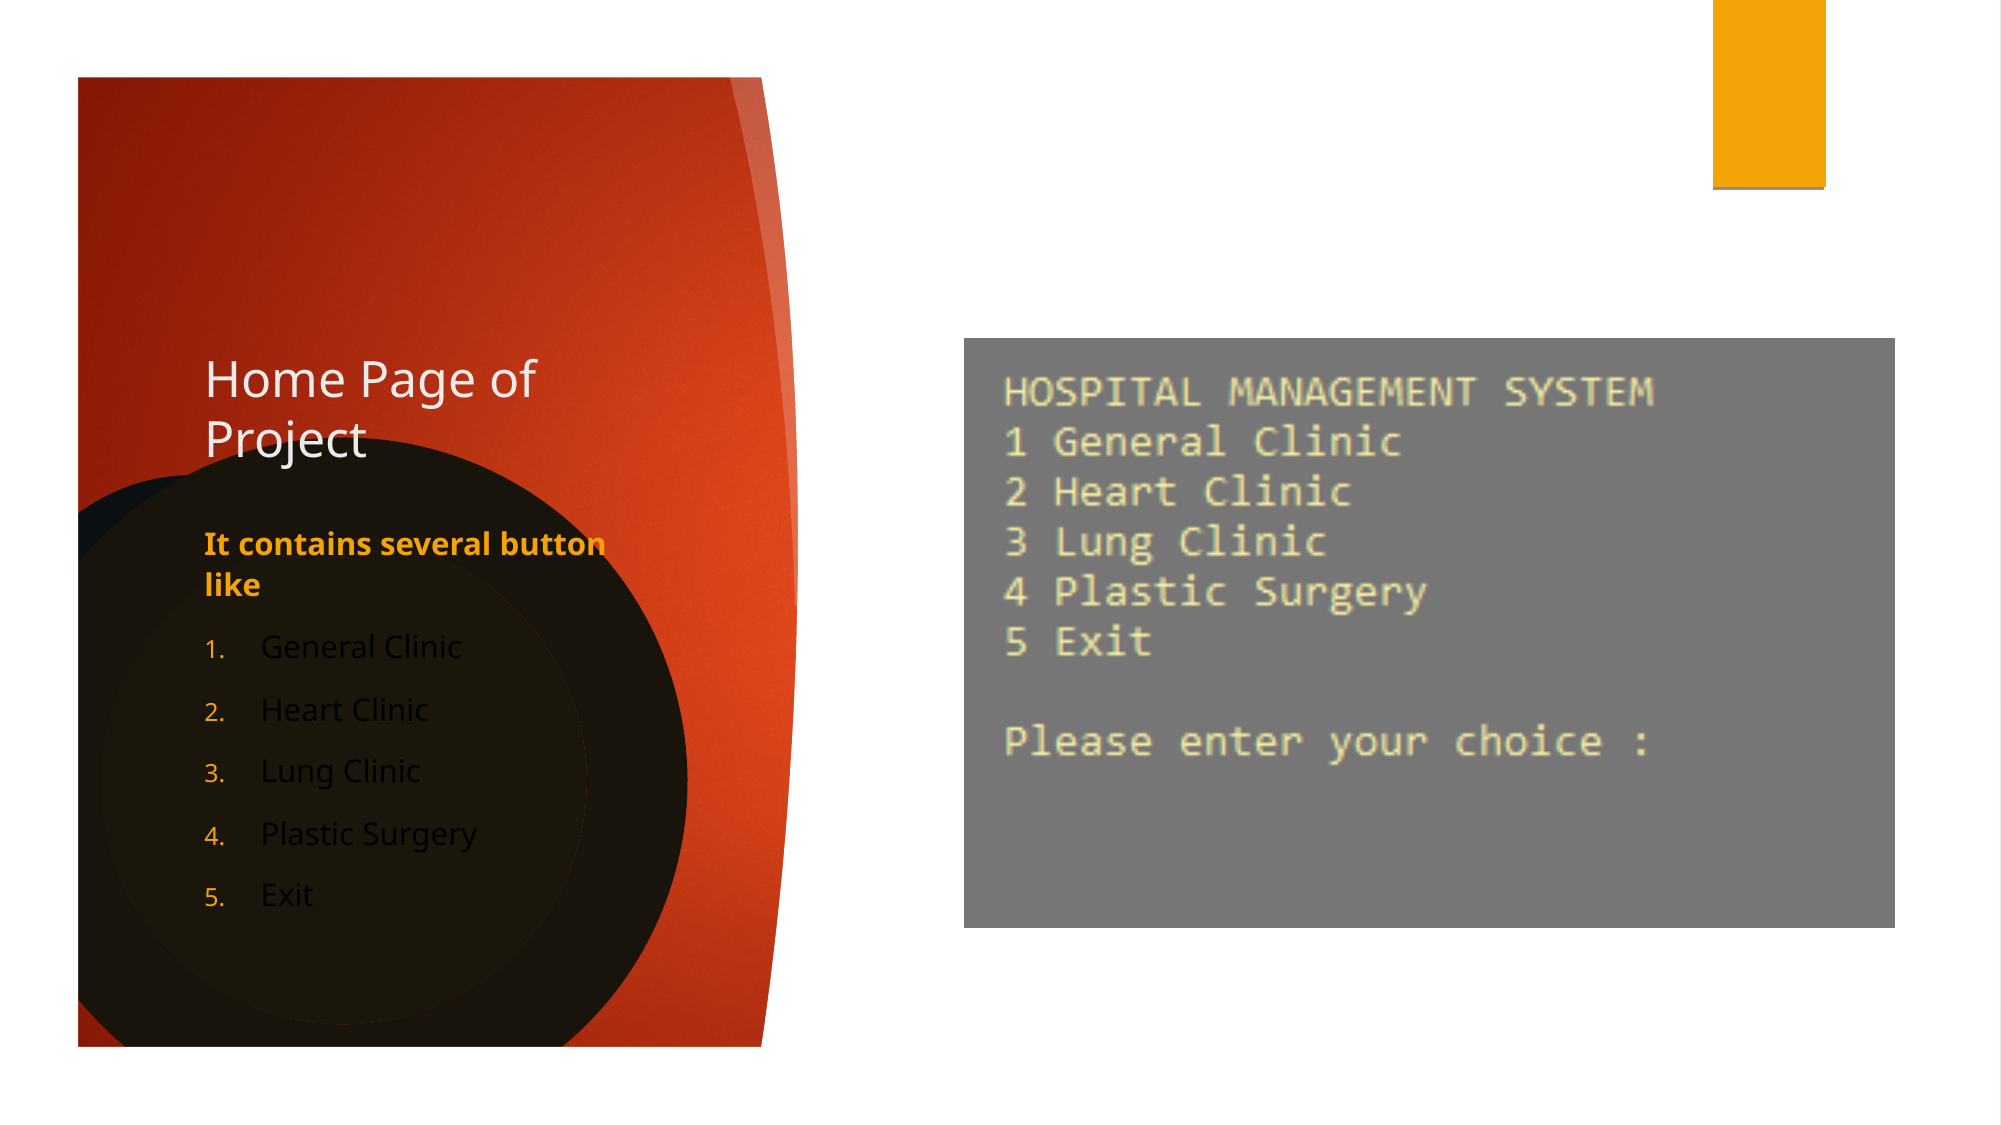

# Home Page of Project
It contains several button like
General Clinic
Heart Clinic
Lung Clinic
Plastic Surgery
Exit